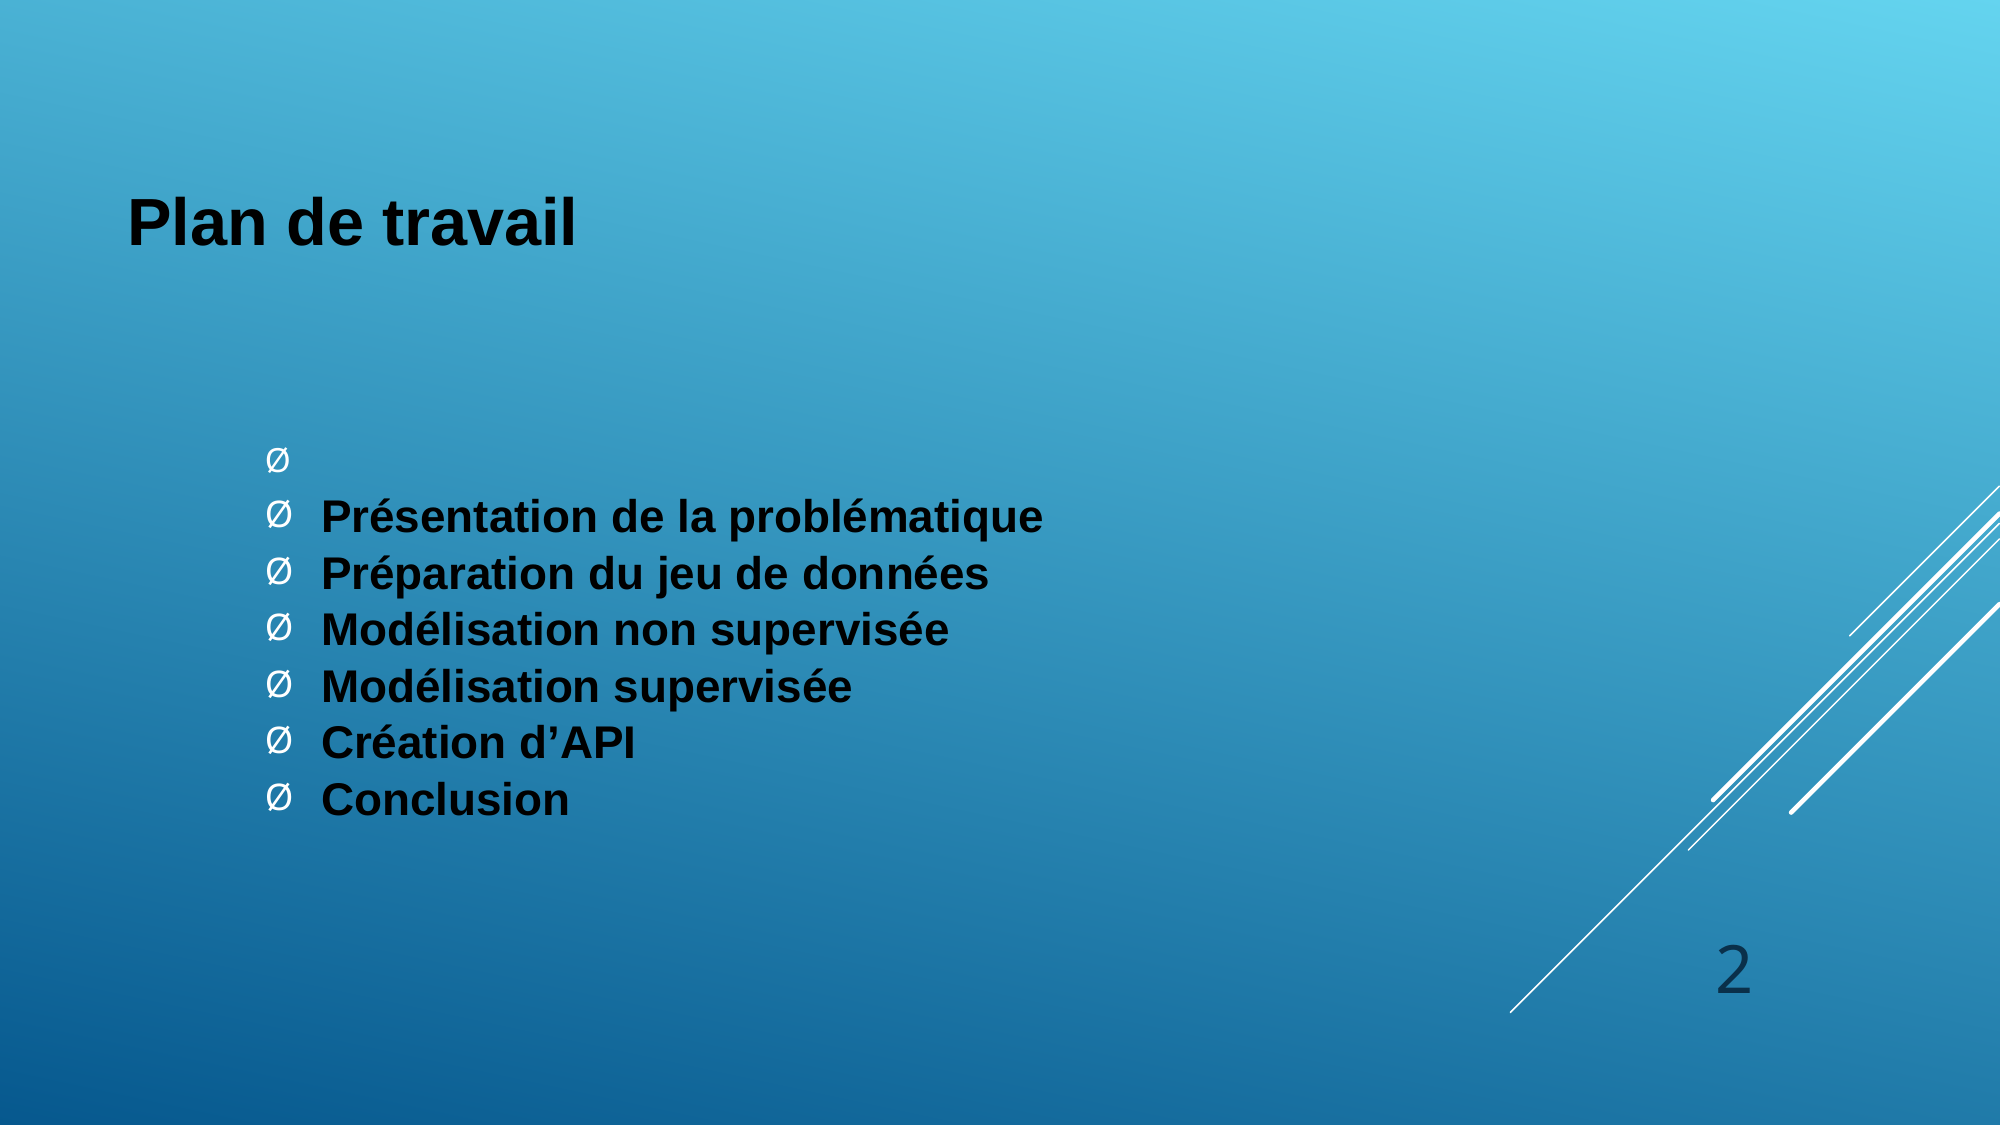

# Plan de travail
Présentation de la problématique
Préparation du jeu de données
Modélisation non supervisée
Modélisation supervisée
Création d’API
Conclusion
2